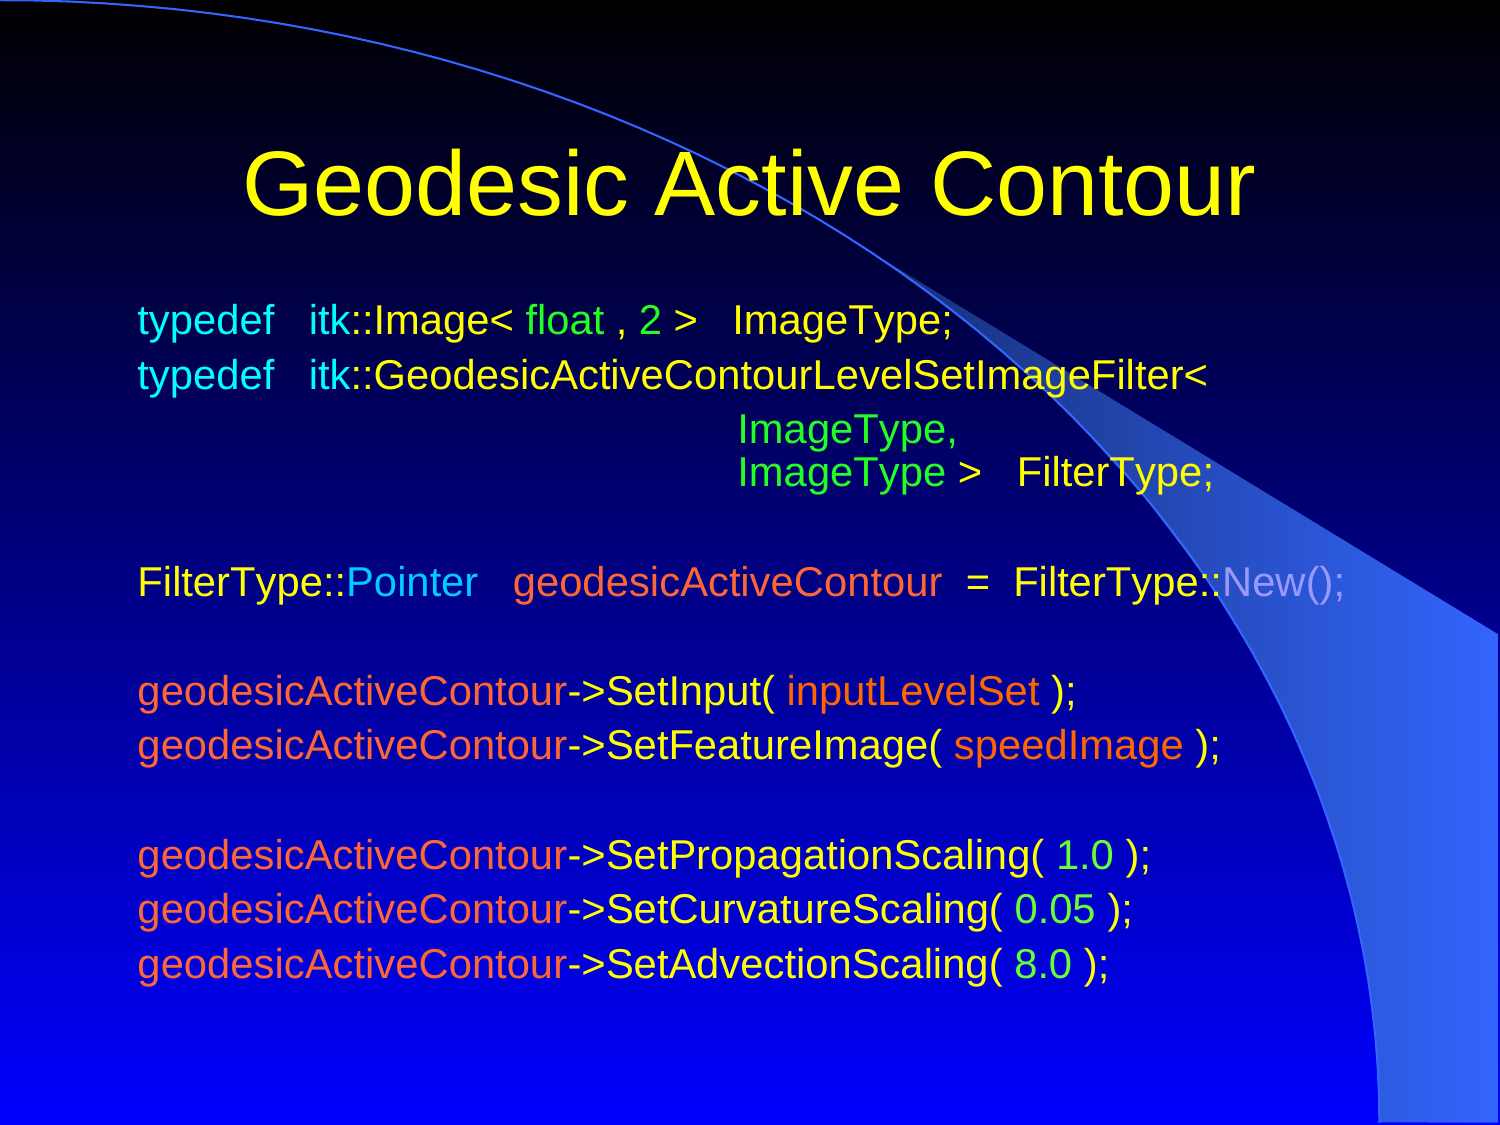

# Geodesic Active Contour
typedef itk::Image< float , 2 > ImageType;
typedef itk::GeodesicActiveContourLevelSetImageFilter<
 	ImageType,
				ImageType > FilterType;
FilterType::Pointer geodesicActiveContour = FilterType::New();
geodesicActiveContour->SetInput( inputLevelSet );
geodesicActiveContour->SetFeatureImage( speedImage );
geodesicActiveContour->SetPropagationScaling( 1.0 );
geodesicActiveContour->SetCurvatureScaling( 0.05 );
geodesicActiveContour->SetAdvectionScaling( 8.0 );